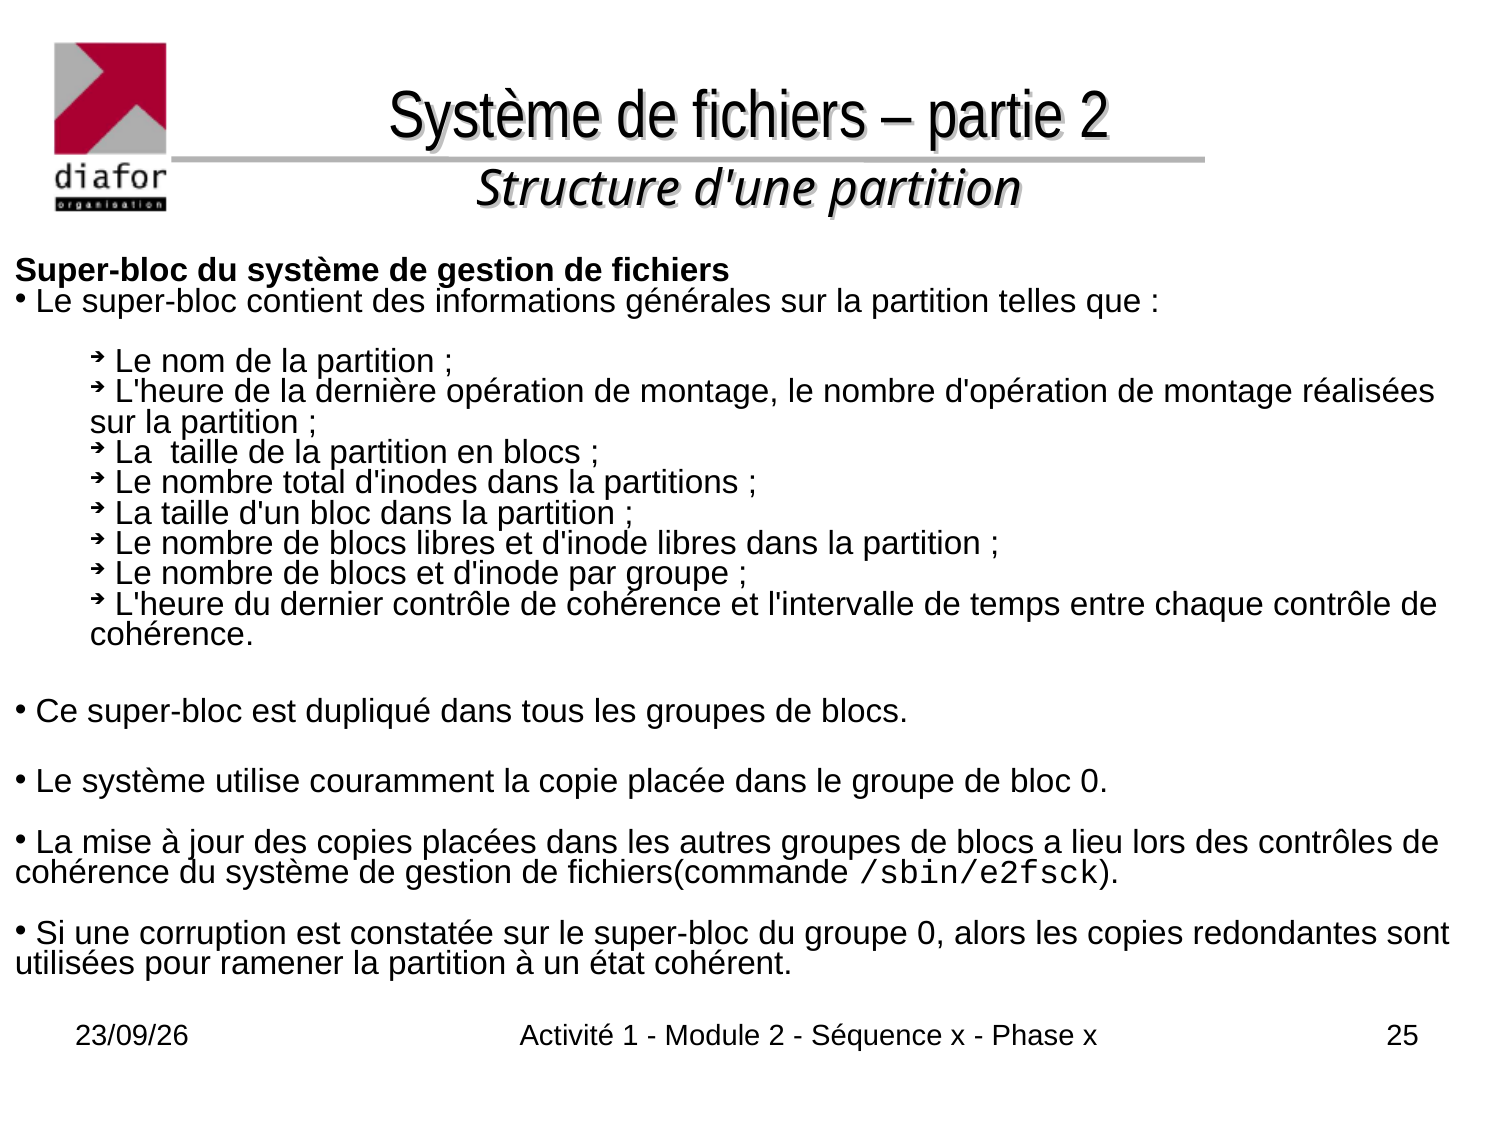

# Système de fichiers – partie 2 Structure d'une partition
Super-bloc du système de gestion de fichiers
 Le super-bloc contient des informations générales sur la partition telles que :
 Le nom de la partition ;
 L'heure de la dernière opération de montage, le nombre d'opération de montage réalisées
sur la partition ;
 La taille de la partition en blocs ;
 Le nombre total d'inodes dans la partitions ;
 La taille d'un bloc dans la partition ;
 Le nombre de blocs libres et d'inode libres dans la partition ;
 Le nombre de blocs et d'inode par groupe ;
 L'heure du dernier contrôle de cohérence et l'intervalle de temps entre chaque contrôle de
cohérence.
 Ce super-bloc est dupliqué dans tous les groupes de blocs.
 Le système utilise couramment la copie placée dans le groupe de bloc 0.
 La mise à jour des copies placées dans les autres groupes de blocs a lieu lors des contrôles de
cohérence du système de gestion de fichiers(commande /sbin/e2fsck).
 Si une corruption est constatée sur le super-bloc du groupe 0, alors les copies redondantes sont
utilisées pour ramener la partition à un état cohérent.
Activité 1 - Module 2 - Séquence x - Phase x
25